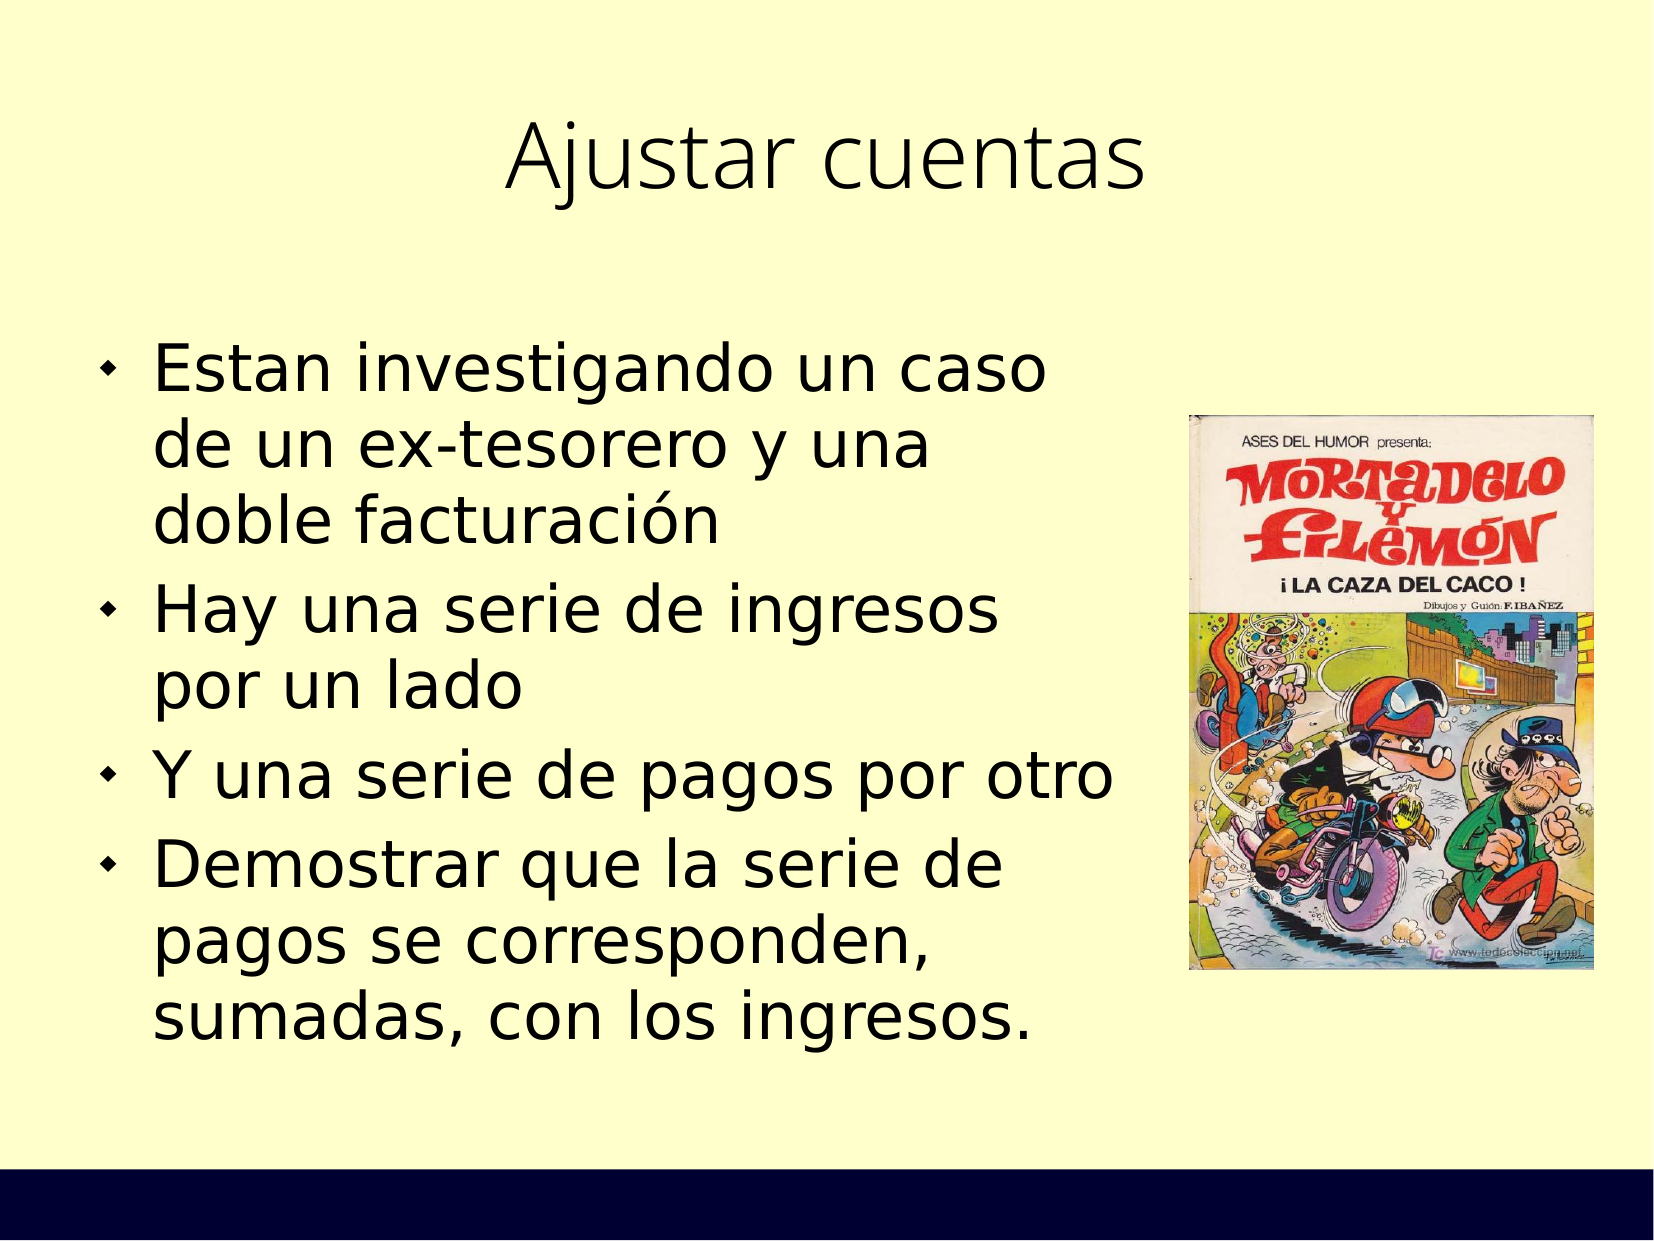

# Ajustar cuentas
Estan investigando un caso de un ex-tesorero y una doble facturación
Hay una serie de ingresos por un lado
Y una serie de pagos por otro
Demostrar que la serie de pagos se corresponden, sumadas, con los ingresos.